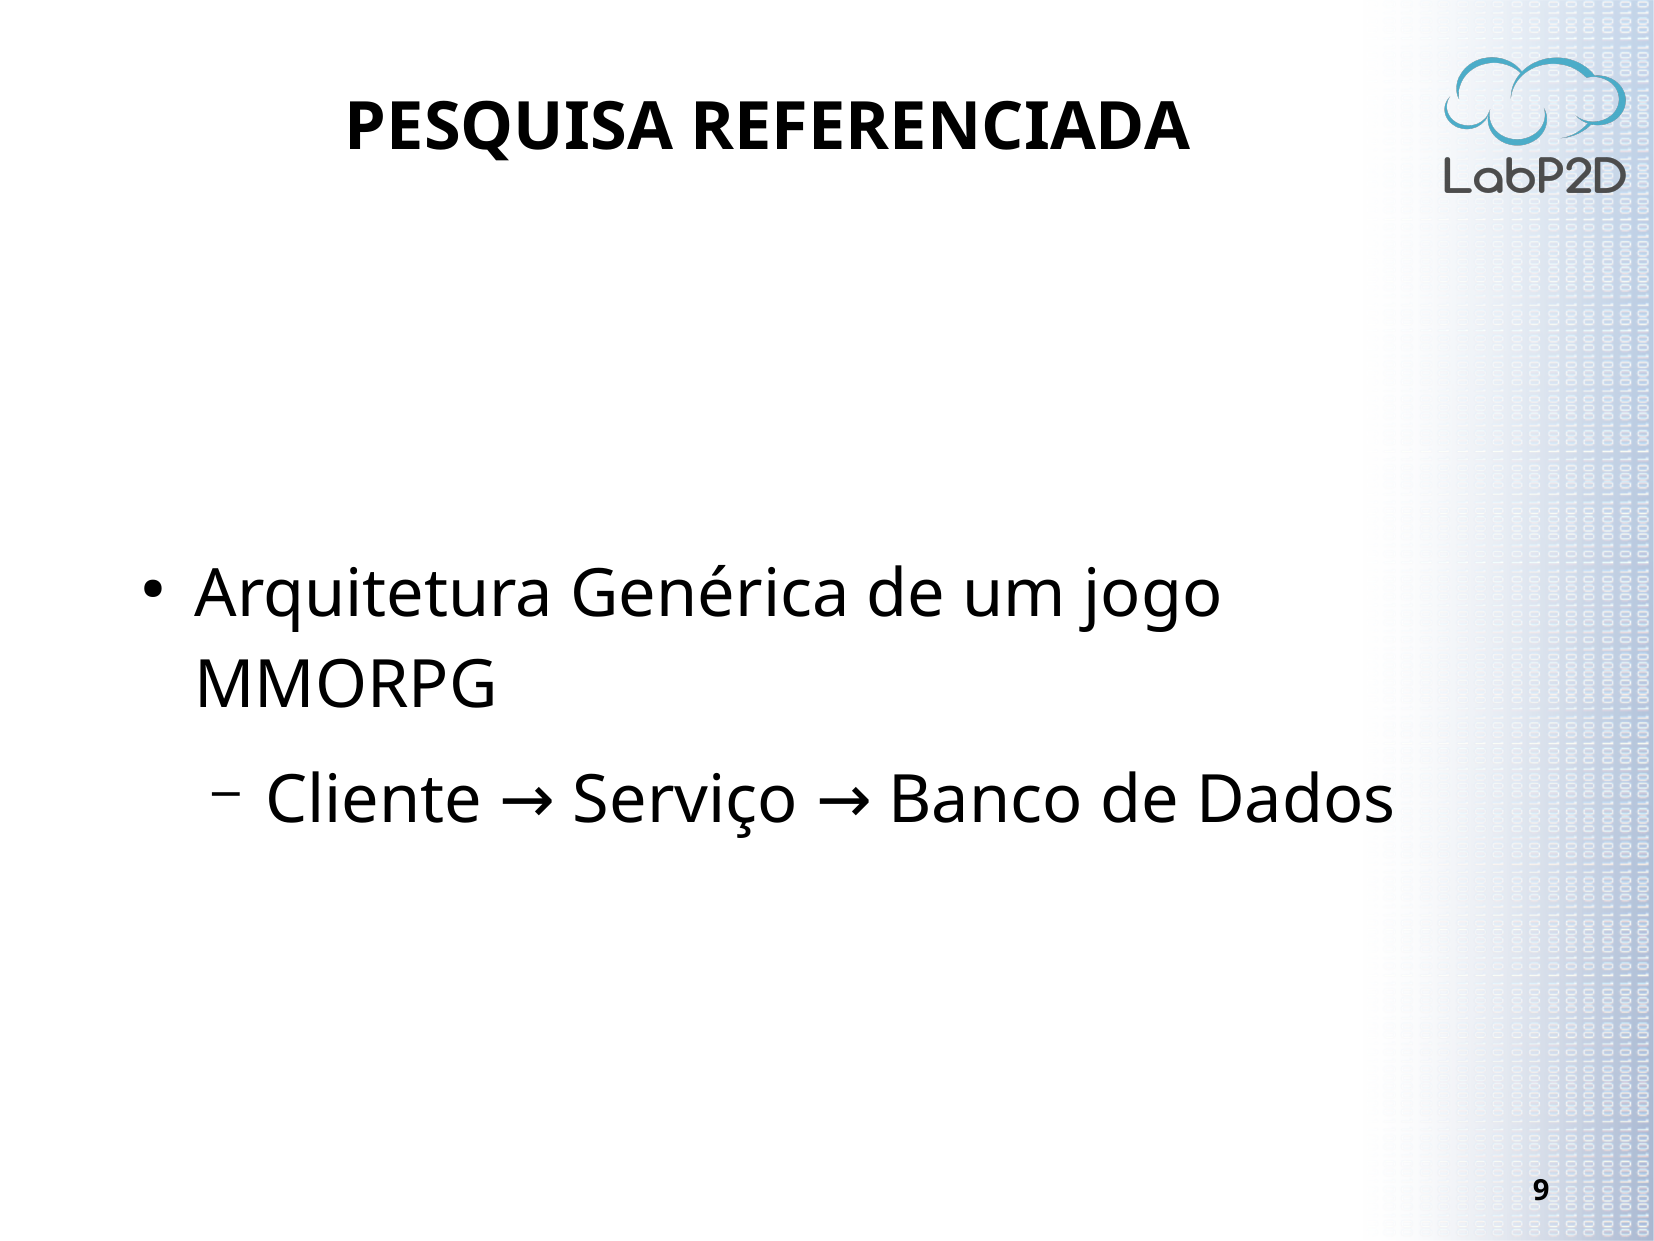

# PESQUISA REFERENCIADA
Arquitetura Genérica de um jogo MMORPG
Cliente → Serviço → Banco de Dados
9